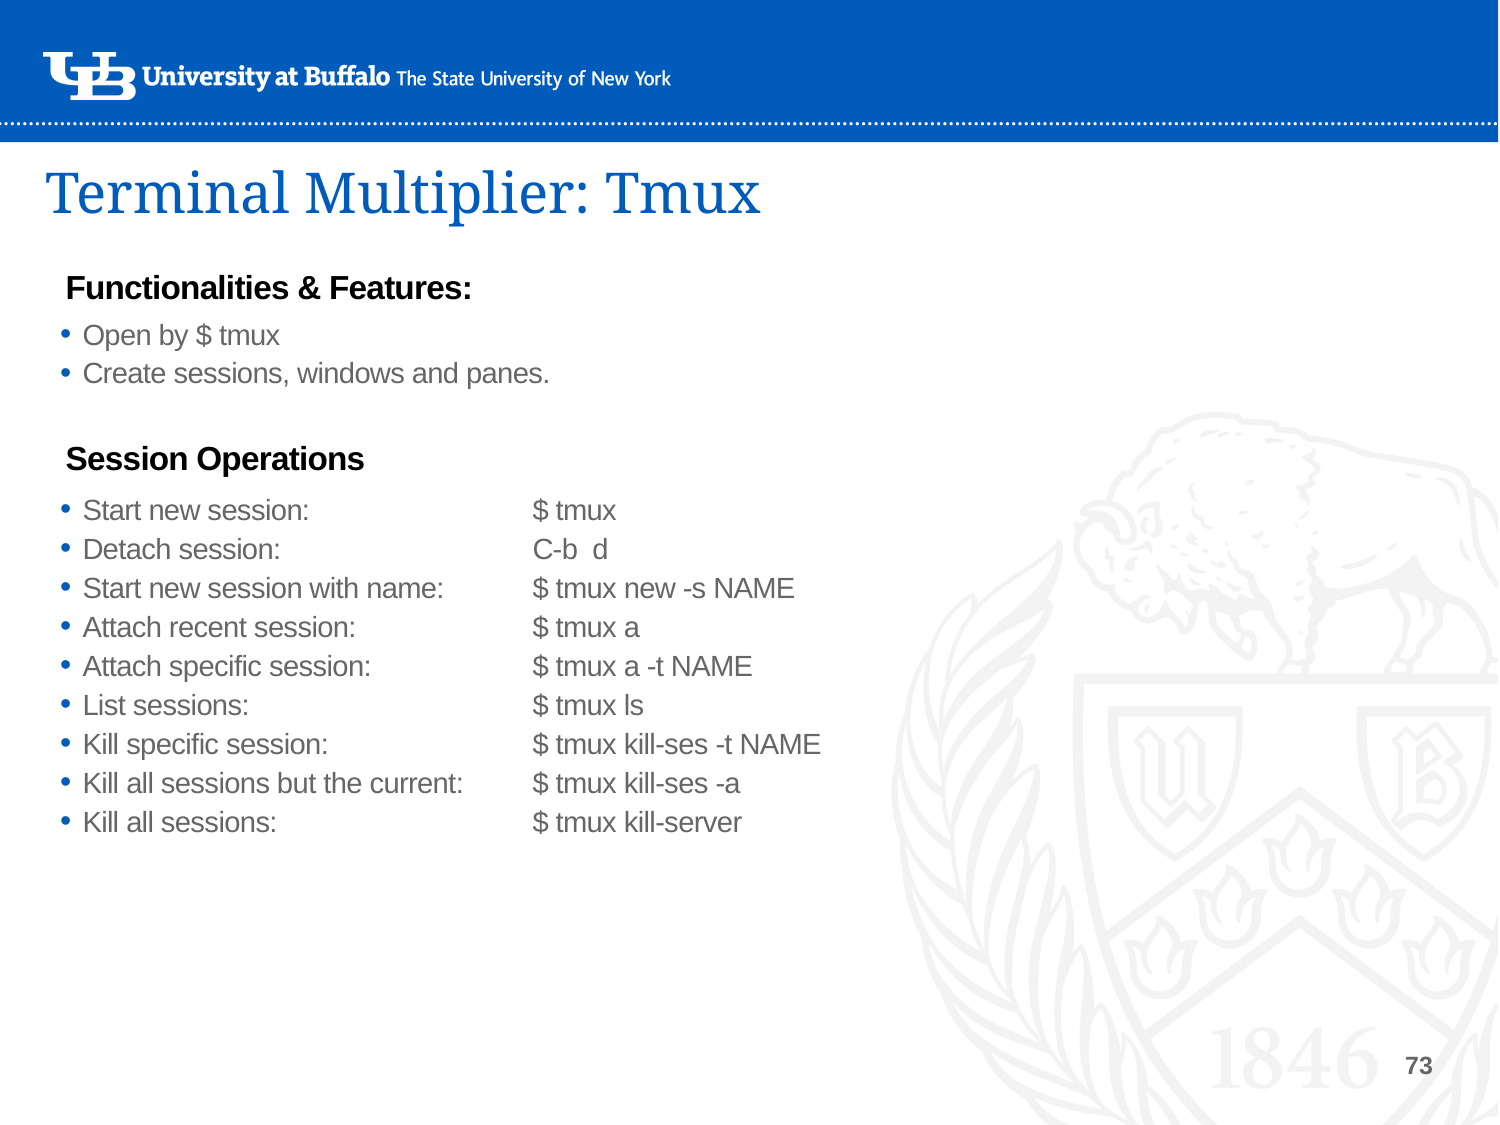

# Terminal Multiplier: Tmux
Functionalities & Features:
Open by $ tmux
Create sessions, windows and panes.
Session Operations
Start new session: 			$ tmux
Detach session:				C-b d
Start new session with name: 		$ tmux new -s NAME
Attach recent session: 			$ tmux a
Attach specific session: 			$ tmux a -t NAME
List sessions: 				$ tmux ls
Kill specific session: 			$ tmux kill-ses -t NAME
Kill all sessions but the current: 	$ tmux kill-ses -a
Kill all sessions: 				$ tmux kill-server